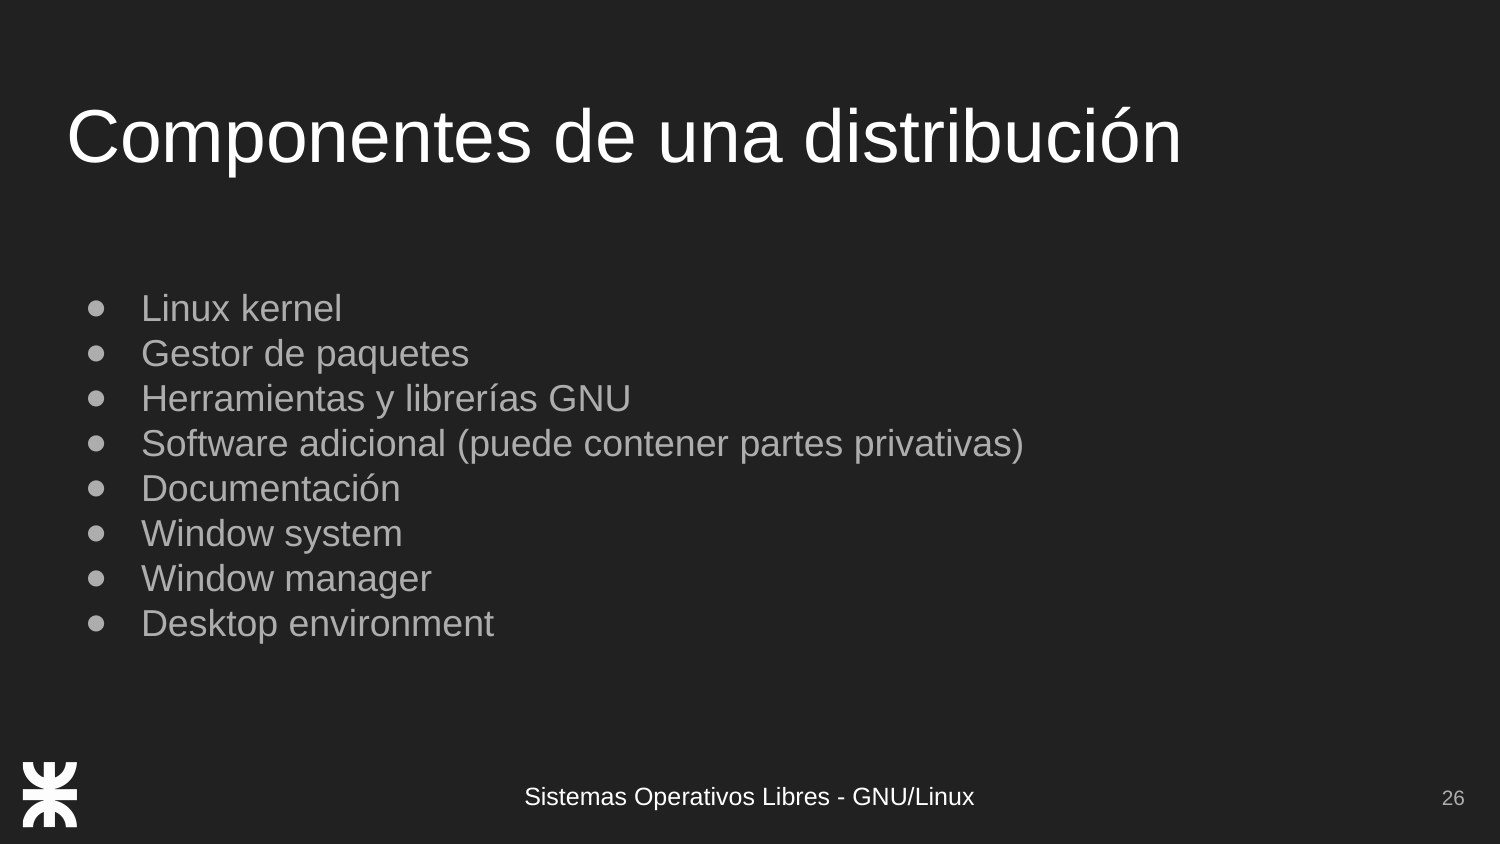

# Componentes de una distribución
Linux kernel
Gestor de paquetes
Herramientas y librerías GNU
Software adicional (puede contener partes privativas)
Documentación
Window system
Window manager
Desktop environment
Sistemas Operativos Libres - GNU/Linux